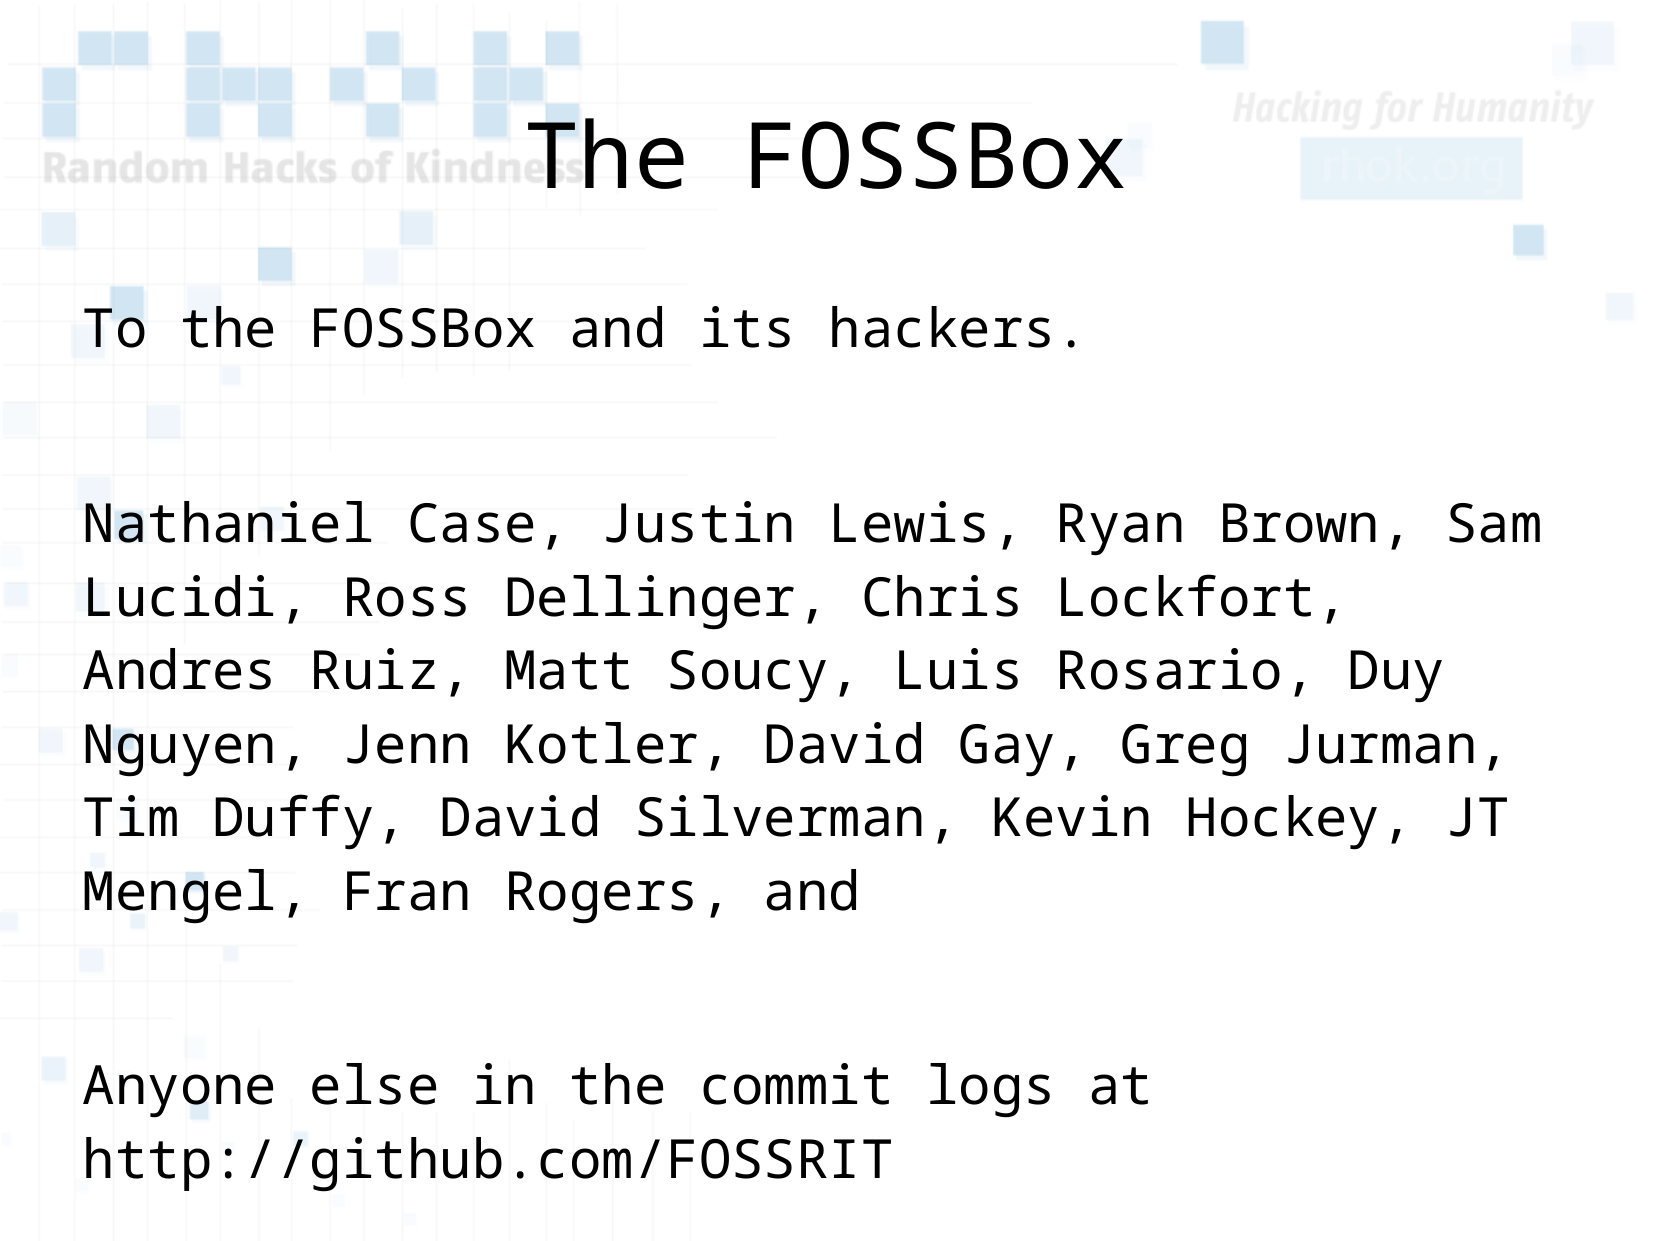

# The FOSSBox
To the FOSSBox and its hackers.
Nathaniel Case, Justin Lewis, Ryan Brown, Sam Lucidi, Ross Dellinger, Chris Lockfort, Andres Ruiz, Matt Soucy, Luis Rosario, Duy Nguyen, Jenn Kotler, David Gay, Greg Jurman, Tim Duffy, David Silverman, Kevin Hockey, JT Mengel, Fran Rogers, and
Anyone else in the commit logs at http://github.com/FOSSRIT